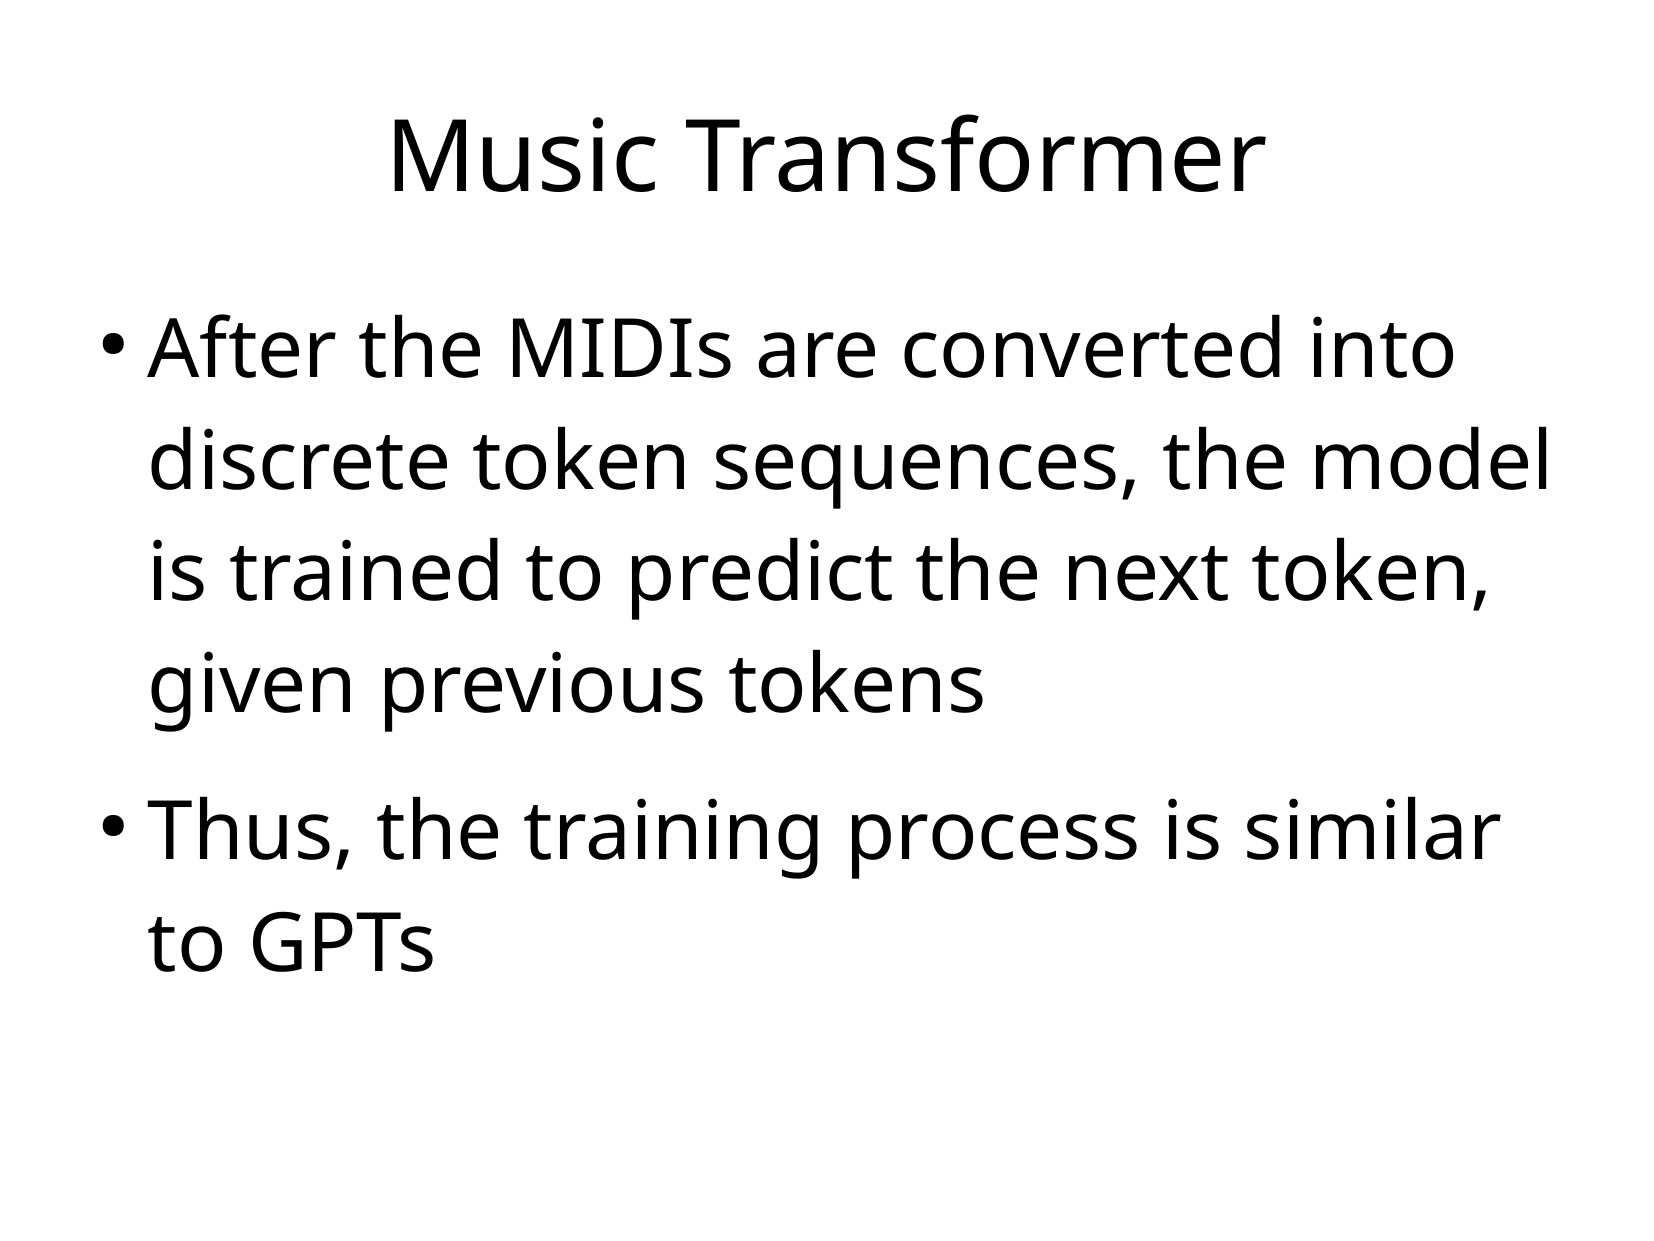

# Music Transformer
After the MIDIs are converted into discrete token sequences, the model is trained to predict the next token, given previous tokens
Thus, the training process is similar to GPTs